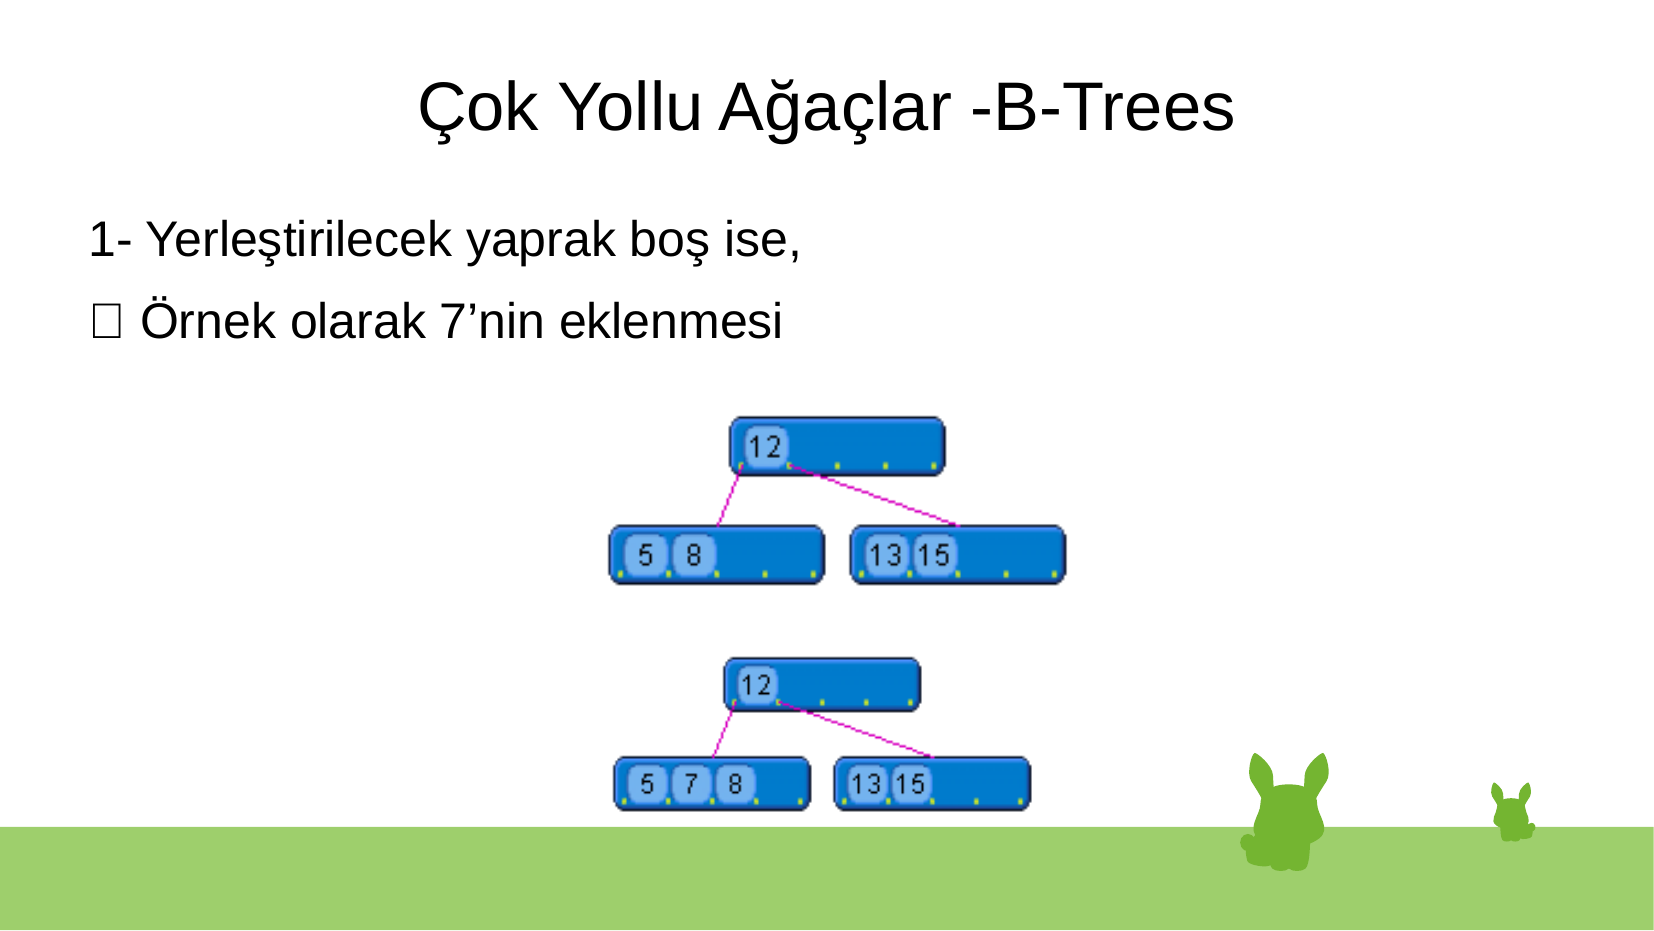

# Çok Yollu Ağaçlar -B-Trees
1- Yerleştirilecek yaprak boş ise,
 Örnek olarak 7’nin eklenmesi